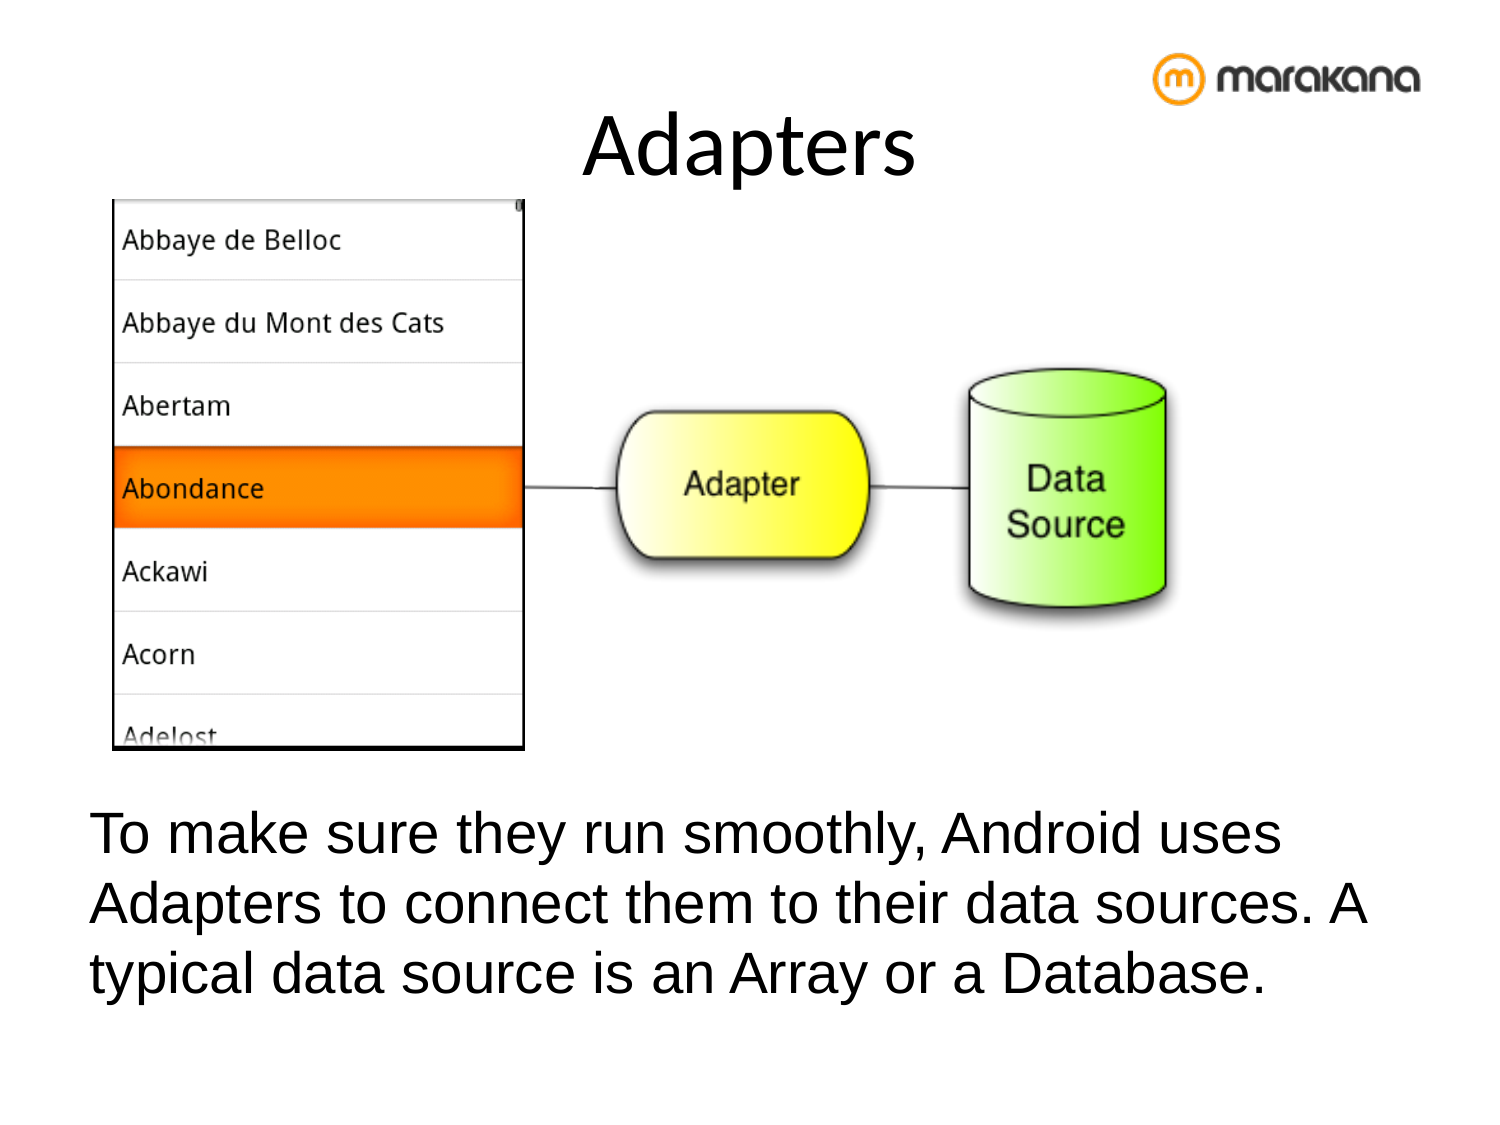

# Adapters
To make sure they run smoothly, Android uses Adapters to connect them to their data sources. A typical data source is an Array or a Database.